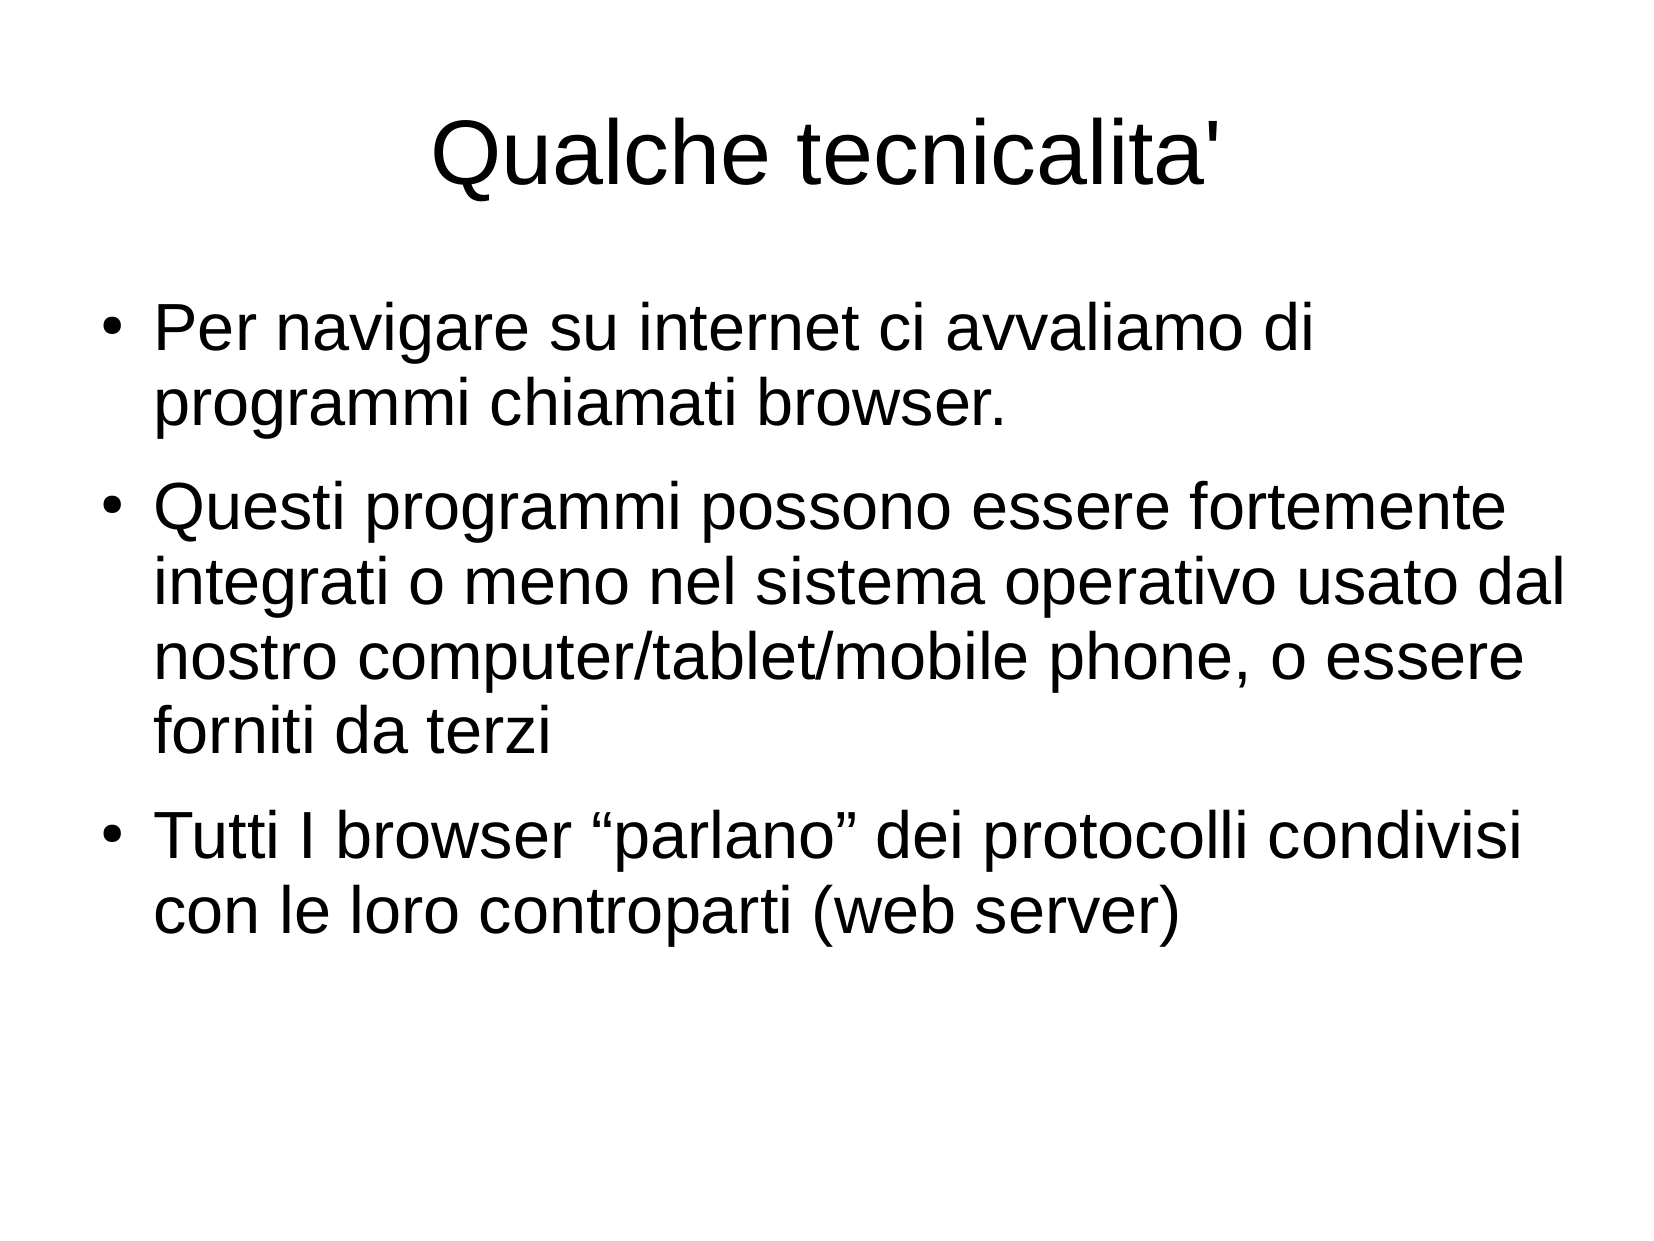

# Qualche tecnicalita'
Per navigare su internet ci avvaliamo di programmi chiamati browser.
Questi programmi possono essere fortemente integrati o meno nel sistema operativo usato dal nostro computer/tablet/mobile phone, o essere forniti da terzi
Tutti I browser “parlano” dei protocolli condivisi con le loro controparti (web server)